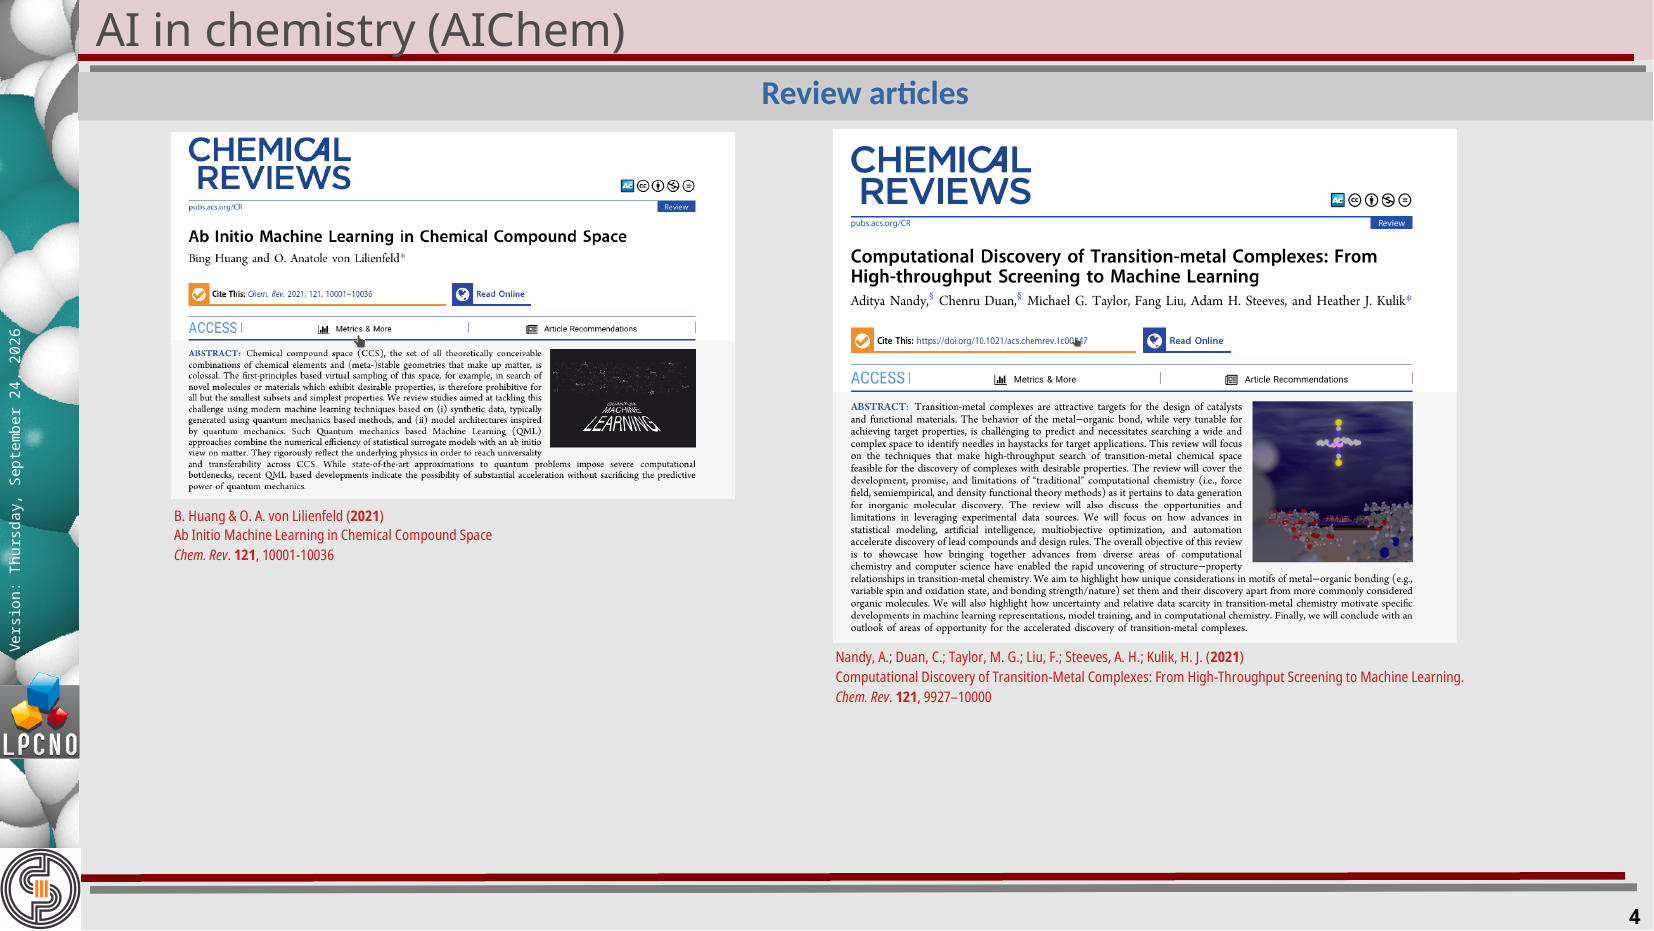

# AI in chemistry (AIChem)
Review articles
B. Huang & O. A. von Lilienfeld (2021)
Ab Initio Machine Learning in Chemical Compound Space
Chem. Rev. 121, 10001-10036
Nandy, A.; Duan, C.; Taylor, M. G.; Liu, F.; Steeves, A. H.; Kulik, H. J. (2021)
Computational Discovery of Transition-Metal Complexes: From High-Throughput Screening to Machine Learning.
Chem. Rev. 121, 9927–10000